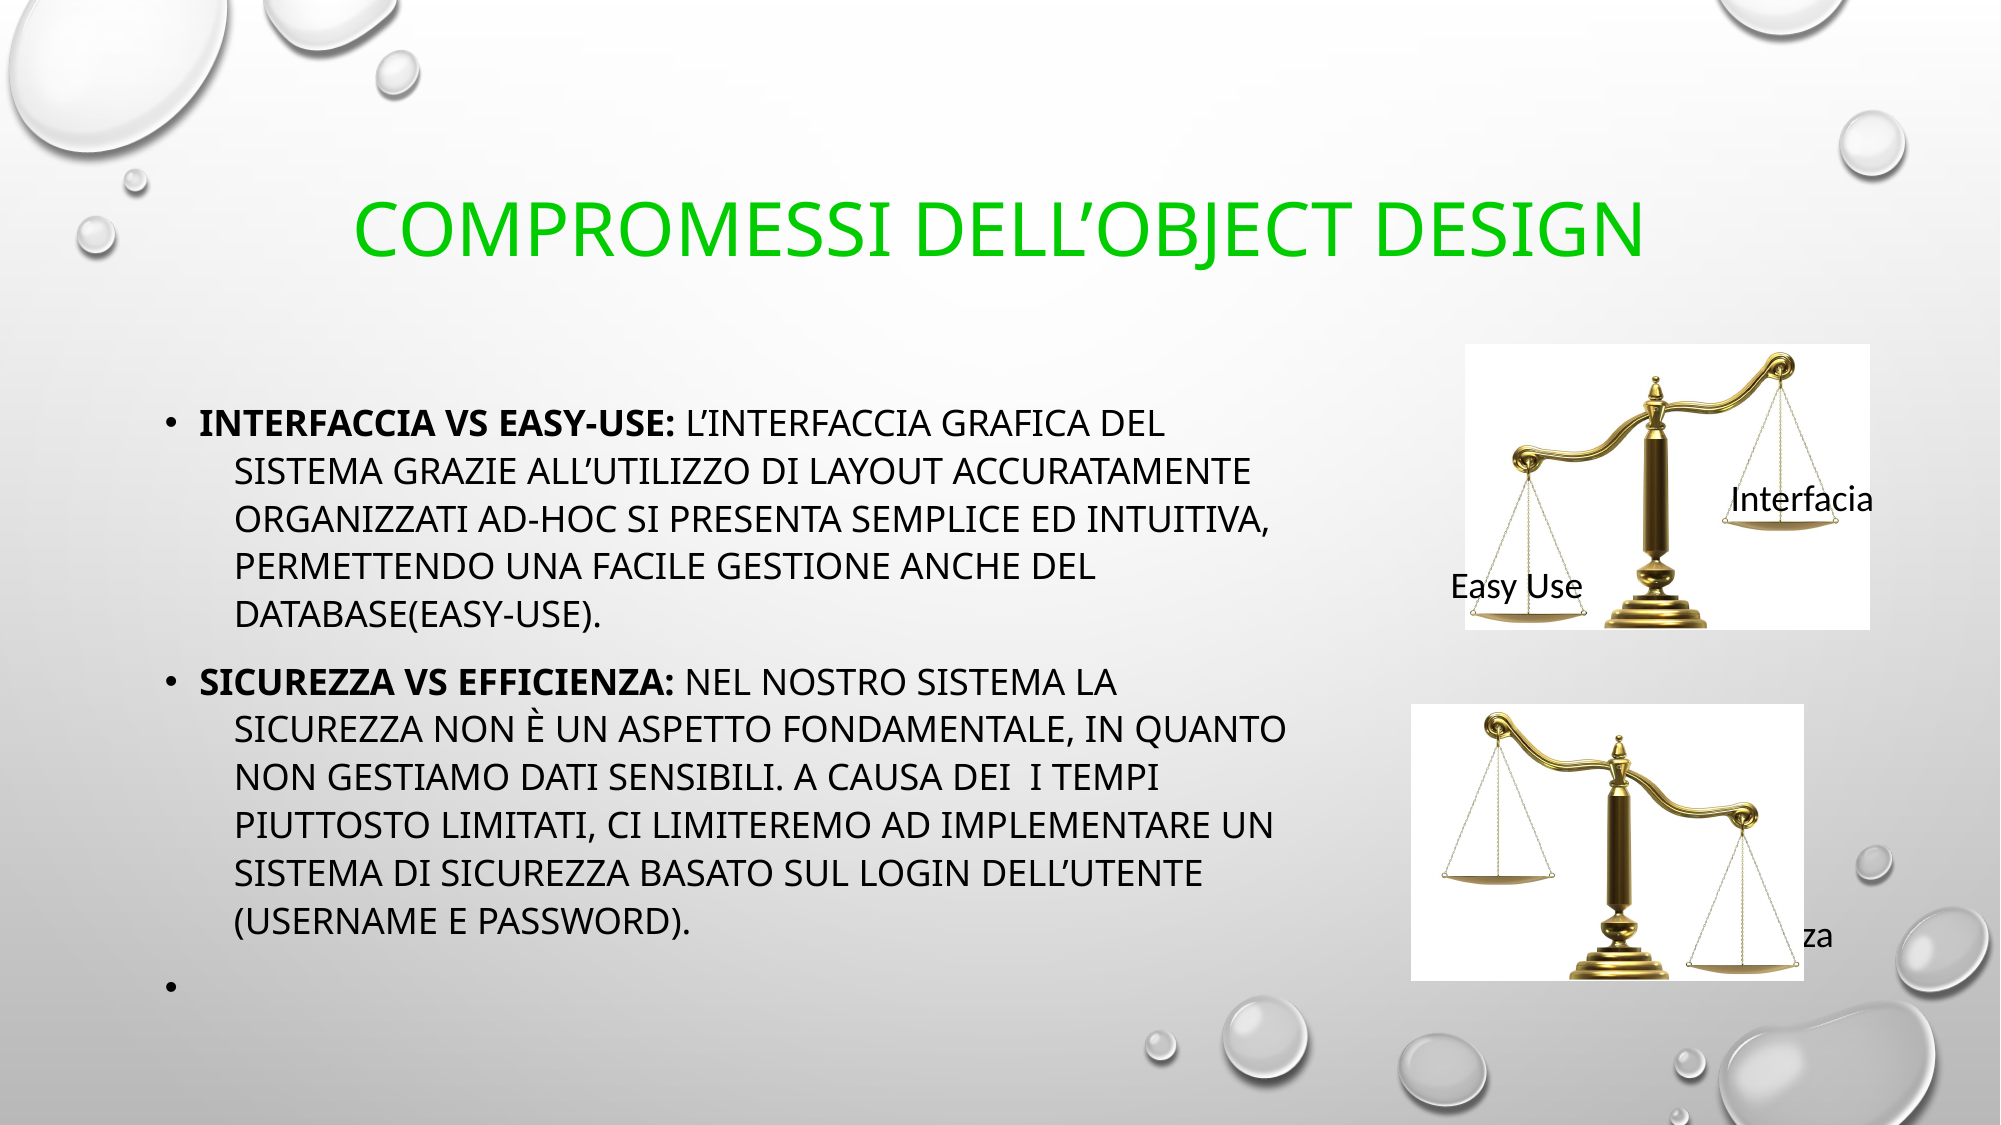

# Compromessi dell’object DEsign
Interfaccia vs Easy-Use: L’interfaccia grafica del sistema grazie all’utilizzo di layout accuratamente organizzati ad-hoc si presenta semplice ed intuitiva, permettendo una facile gestione anche del database(Easy-Use).
Sicurezza vs Efficienza: Nel nostro sistema la sicurezza non è un aspetto fondamentale, in quanto non gestiamo dati sensibili. A causa dei i tempi piuttosto limitati, ci limiteremo ad implementare un sistema di sicurezza basato sul login dell’utente (username e password).
Interfacia
Easy Use
Efficienza
Sicurezza